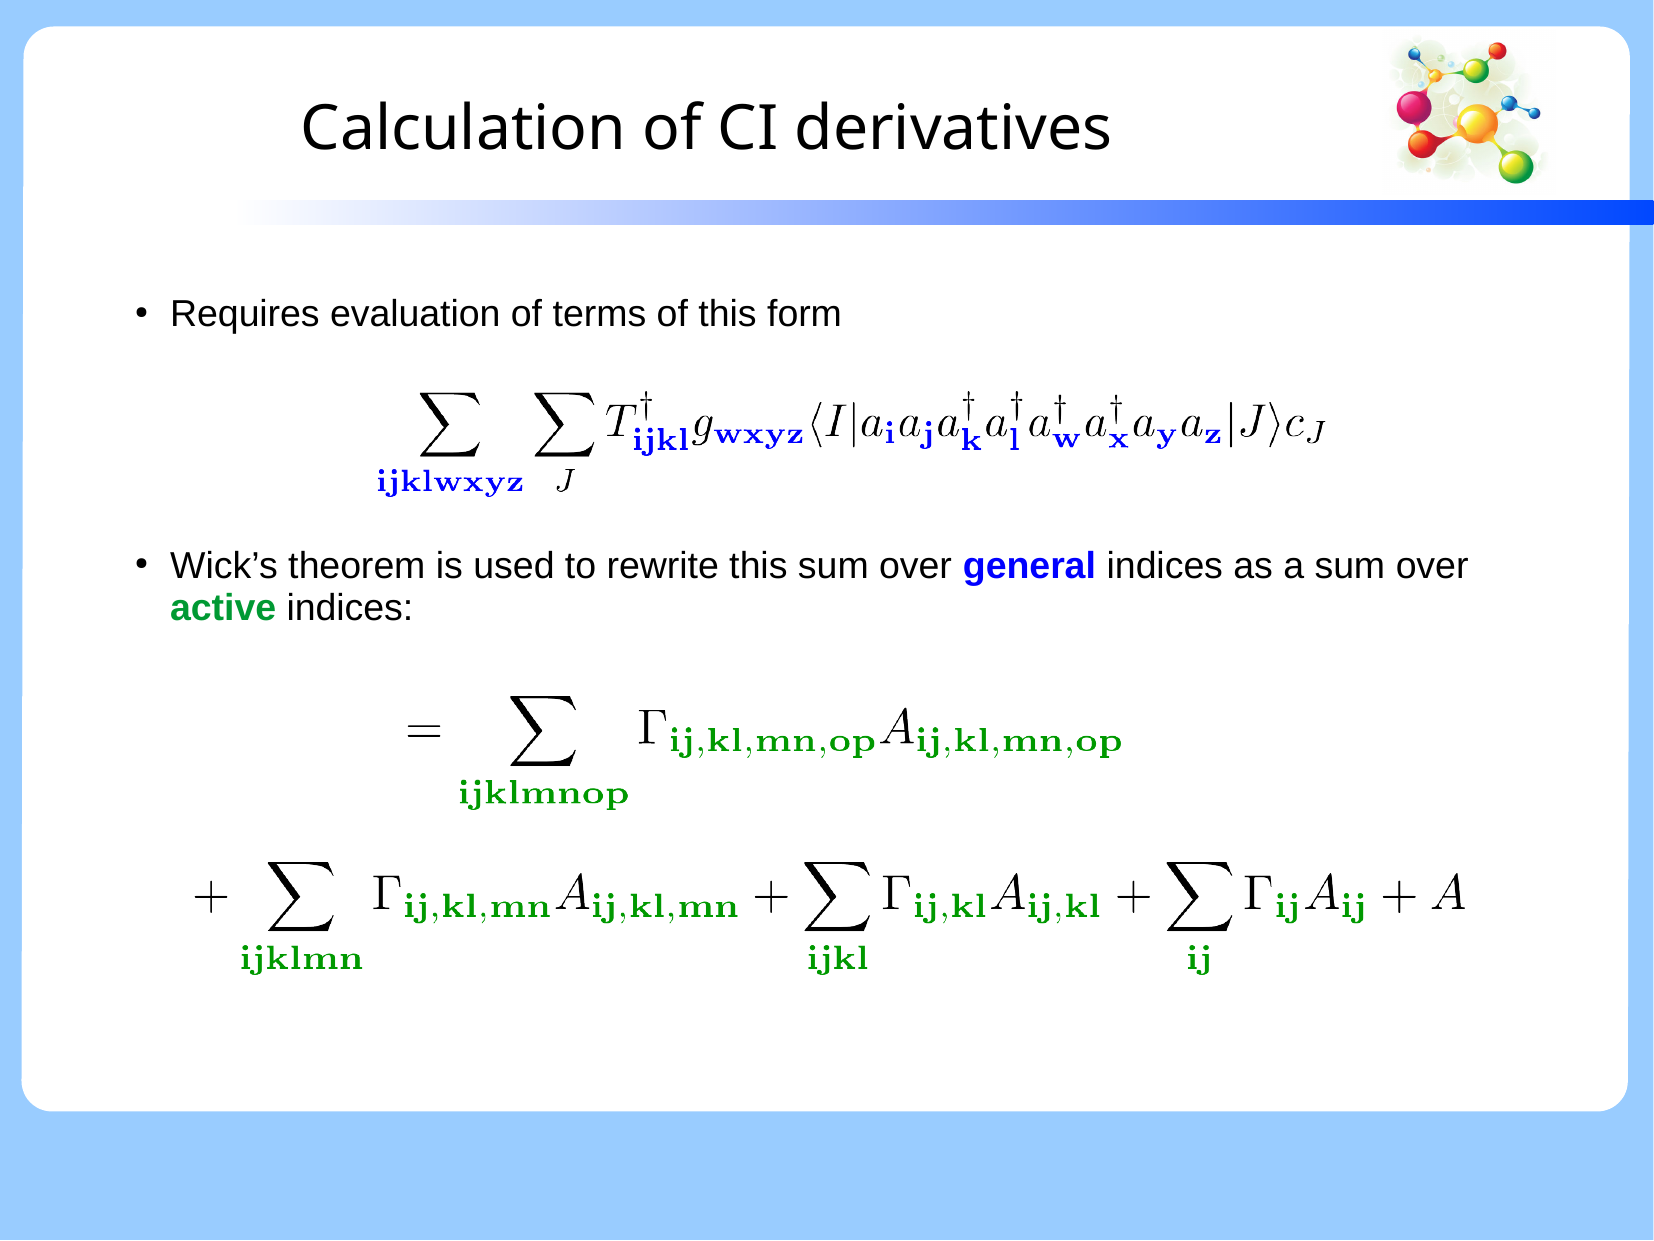

# Calculation of CI derivatives
Requires evaluation of terms of this form
Wick’s theorem is used to rewrite this sum over general indices as a sum over active indices: